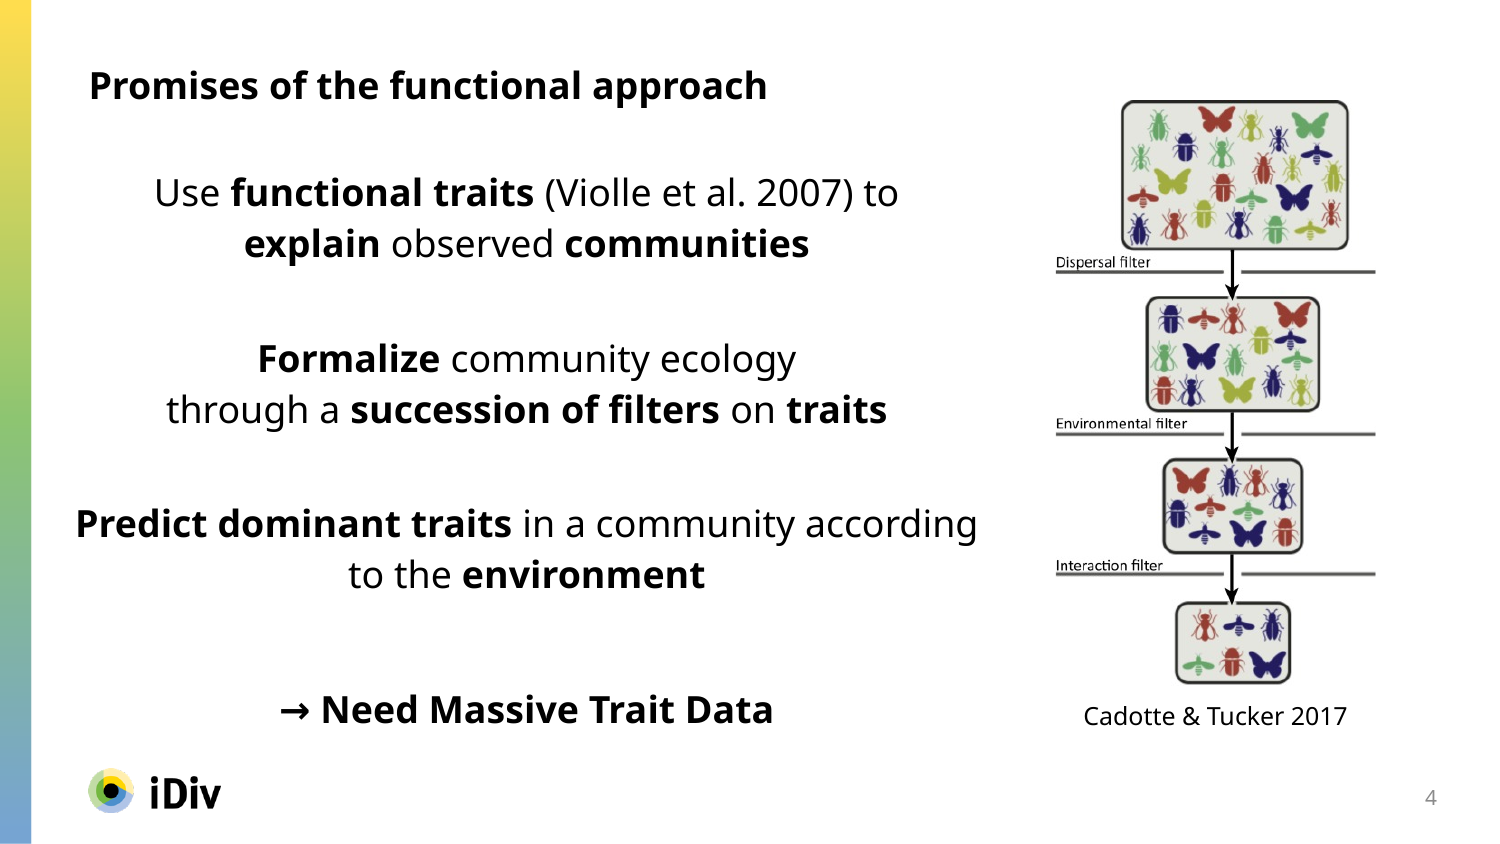

# Promises of the functional approach
Cadotte & Tucker 2017
Use functional traits (Violle et al. 2007) to explain observed communities
Formalize community ecology
through a succession of filters on traits
Predict dominant traits in a community according to the environment
→ Need Massive Trait Data